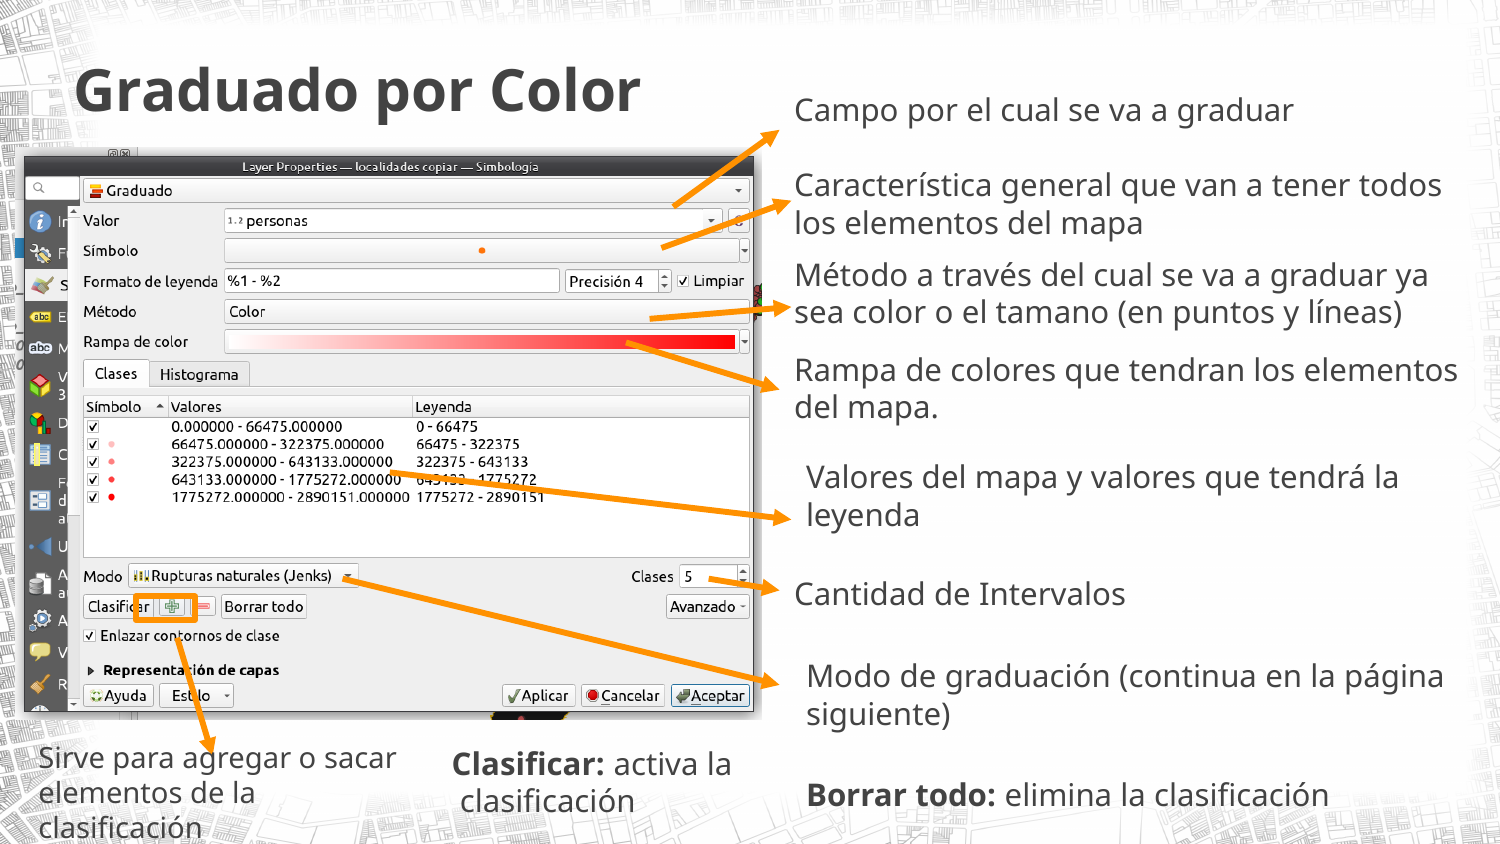

Graduado por Color
Campo por el cual se va a graduar
Característica general que van a tener todos los elementos del mapa
Método a través del cual se va a graduar ya sea color o el tamano (en puntos y líneas)
Rampa de colores que tendran los elementos del mapa.
Valores del mapa y valores que tendrá la leyenda
Cantidad de Intervalos
Modo de graduación (continua en la página siguiente)
Sirve para agregar o sacar elementos de la clasificación
Clasificar: activa la
 clasificación
Borrar todo: elimina la clasificación